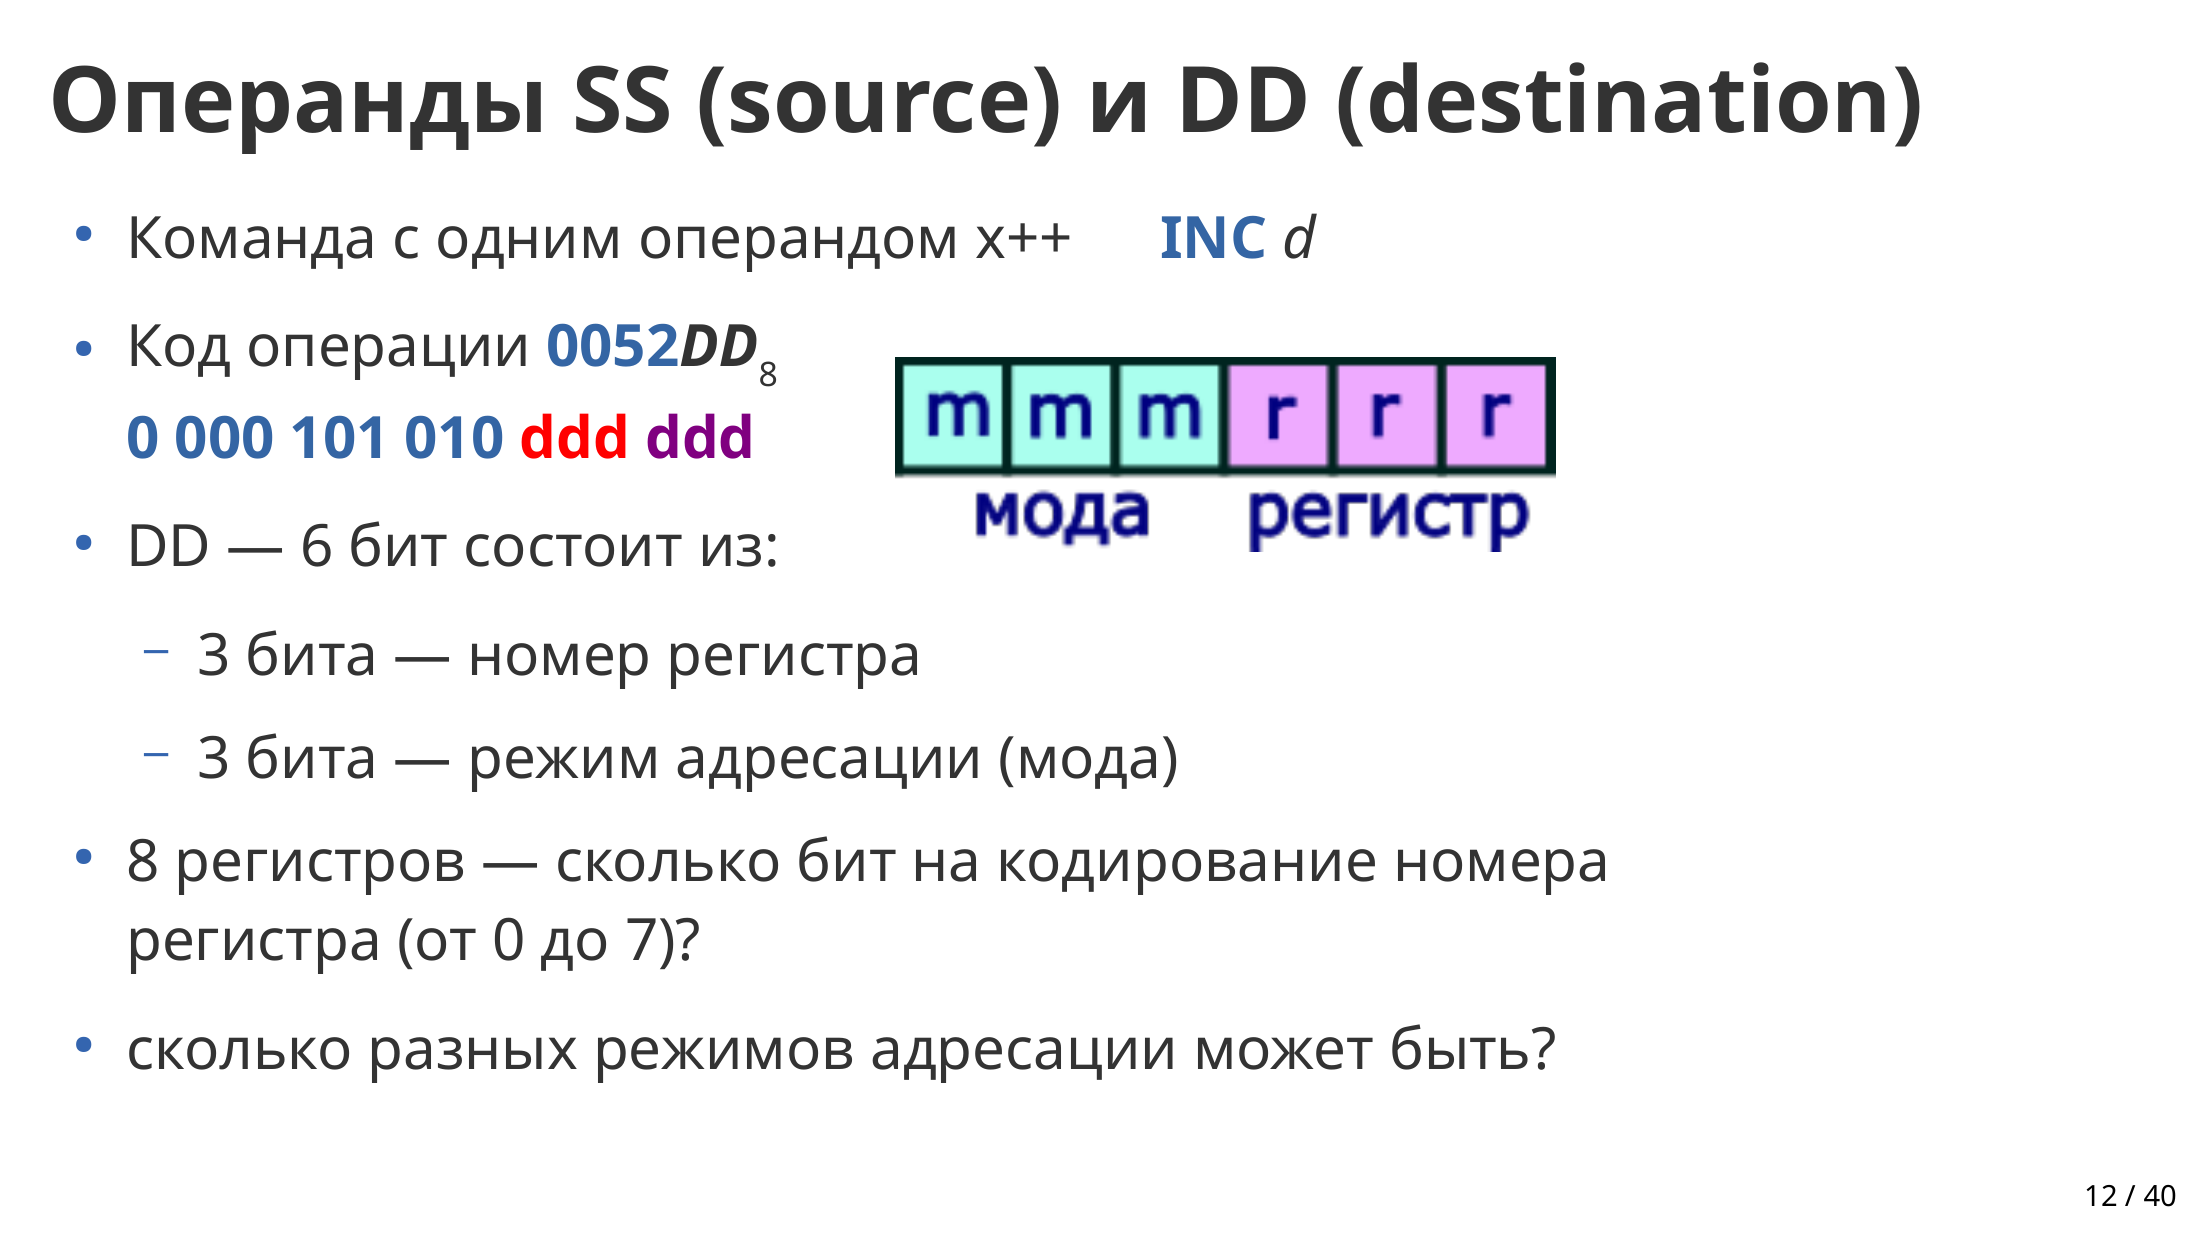

# Операнды SS (source) и DD (destination)
Команда с одним операндом x++		INC d
Код операции 0052DD8
0 000 101 010 ddd ddd
DD — 6 бит состоит из:
3 бита — номер регистра
3 бита — режим адресации (мода)
8 регистров — сколько бит на кодирование номера регистра (от 0 до 7)?
сколько разных режимов адресации может быть?
12